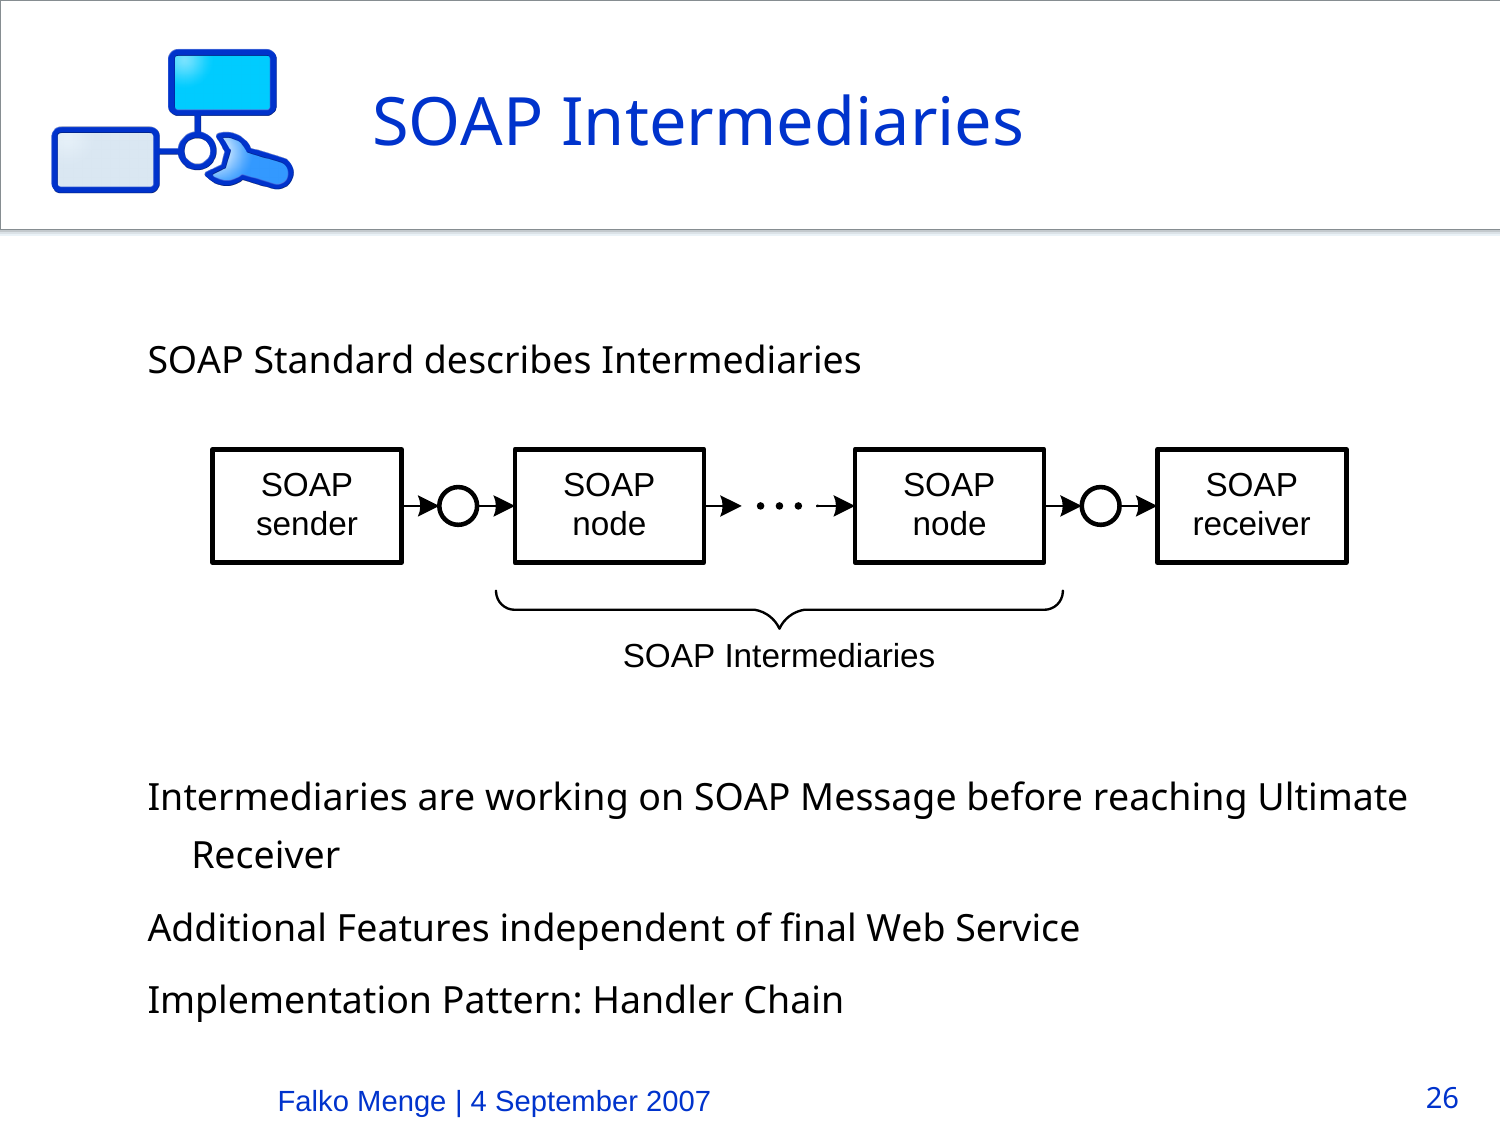

# SOAP Intermediaries
SOAP Standard describes Intermediaries
Intermediaries are working on SOAP Message before reaching Ultimate Receiver
Additional Features independent of final Web Service
Implementation Pattern: Handler Chain
Falko Menge
26